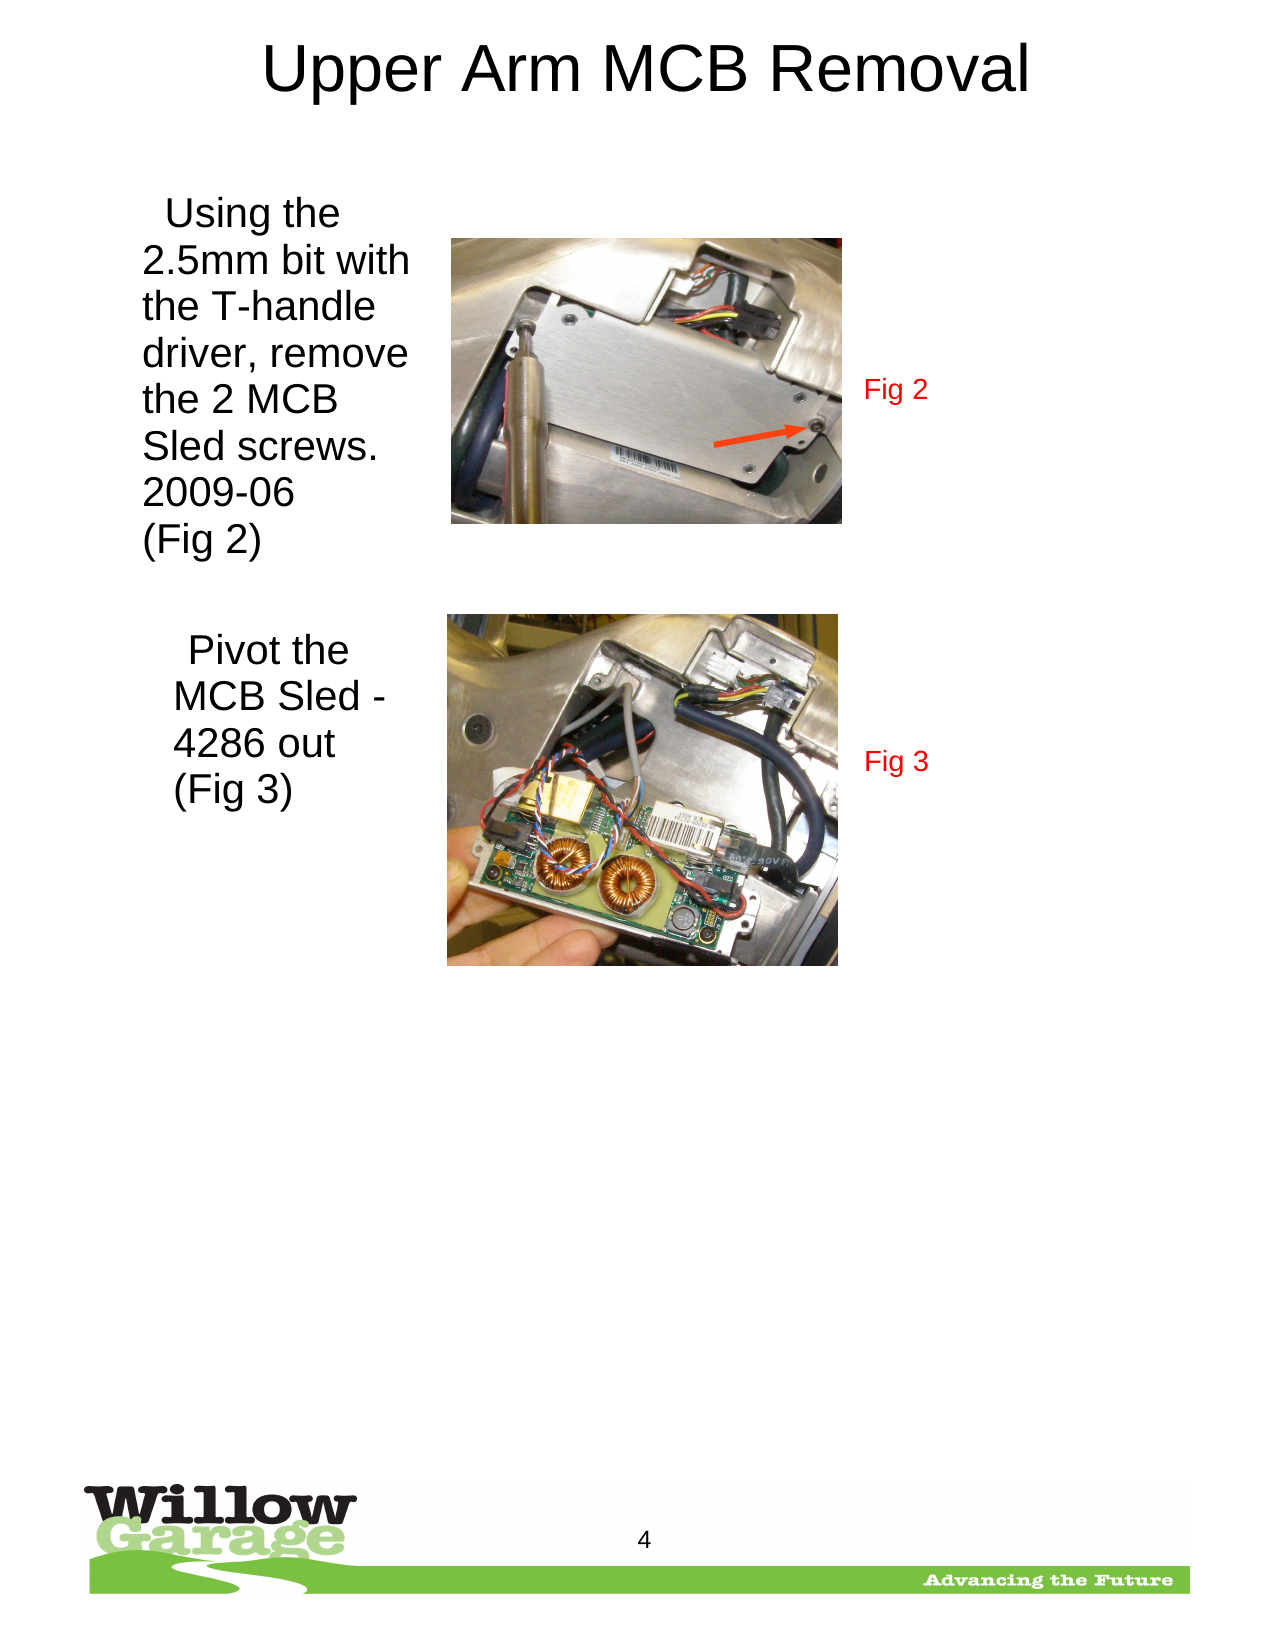

# Upper Arm MCB Removal
Using the 2.5mm bit with the T-handle driver, remove the 2 MCB Sled screws. 2009-06
(Fig 2)
Fig 2
Pivot the MCB Sled - 4286 out (Fig 3)
Fig 3
4